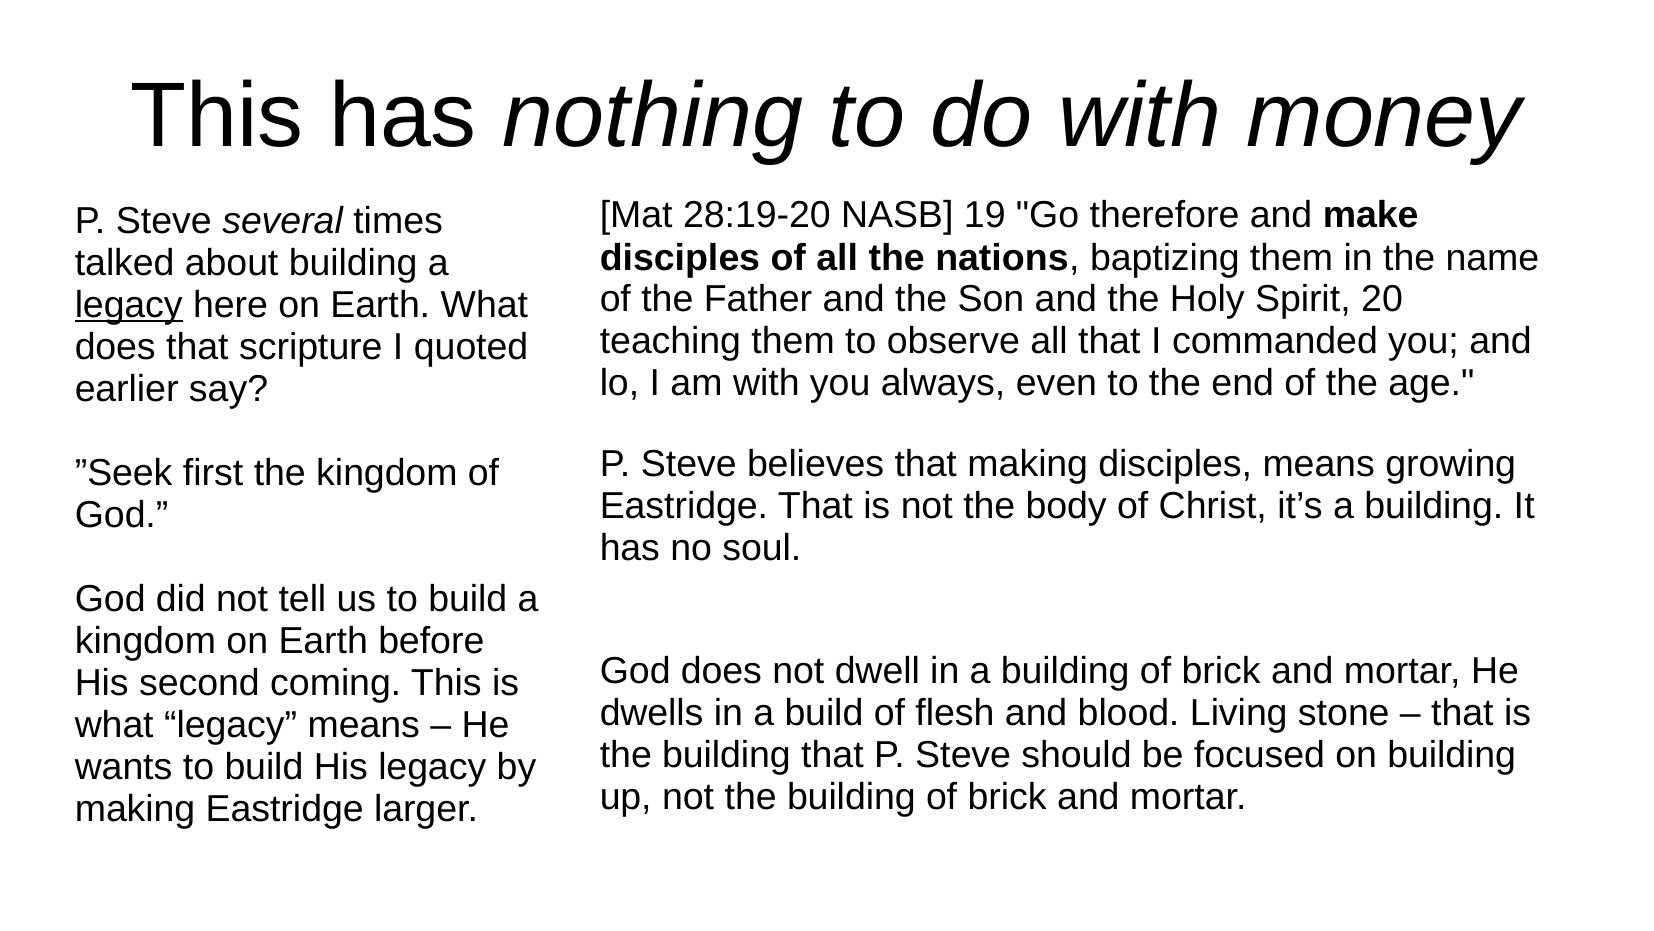

# This has nothing to do with money
[Mat 28:19-20 NASB] 19 "Go therefore and make disciples of all the nations, baptizing them in the name of the Father and the Son and the Holy Spirit, 20 teaching them to observe all that I commanded you; and lo, I am with you always, even to the end of the age."
P. Steve several times talked about building a legacy here on Earth. What does that scripture I quoted earlier say?
”Seek first the kingdom of God.”
God did not tell us to build a kingdom on Earth before His second coming. This is what “legacy” means – He wants to build His legacy by making Eastridge larger.
P. Steve believes that making disciples, means growing Eastridge. That is not the body of Christ, it’s a building. It has no soul.
God does not dwell in a building of brick and mortar, He dwells in a build of flesh and blood. Living stone – that is the building that P. Steve should be focused on building up, not the building of brick and mortar.